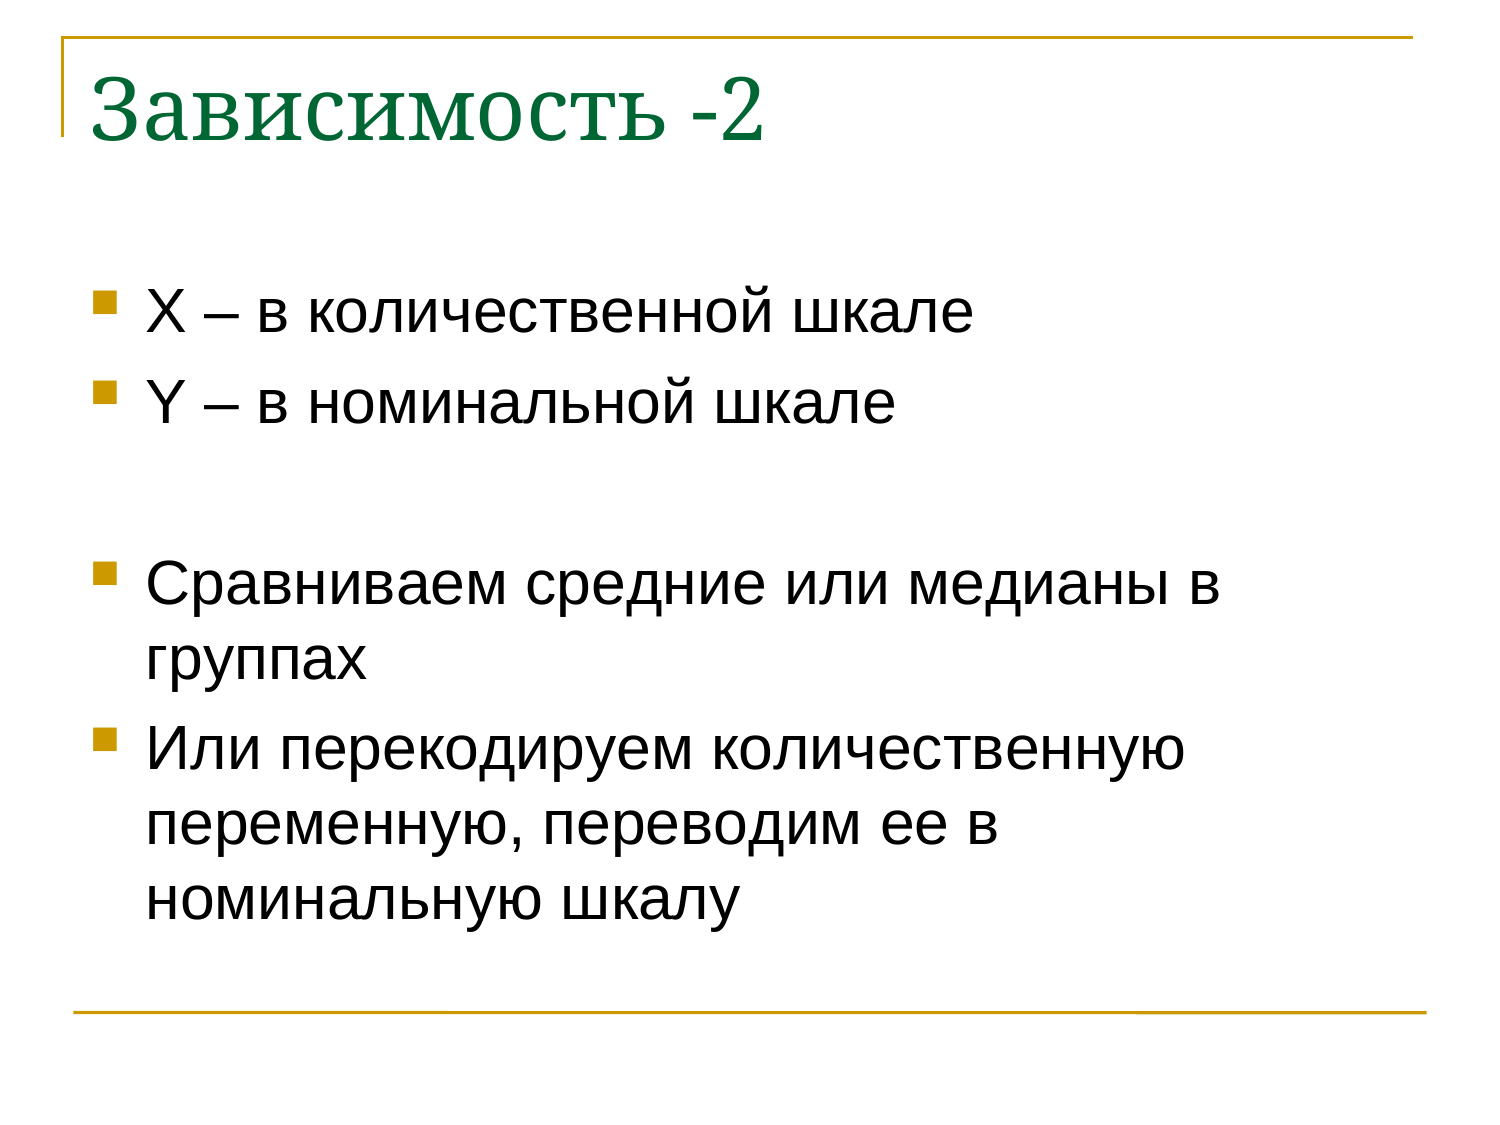

# Зависимость -2
X – в количественной шкале
Y – в номинальной шкале
Сравниваем средние или медианы в группах
Или перекодируем количественную переменную, переводим ее в номинальную шкалу